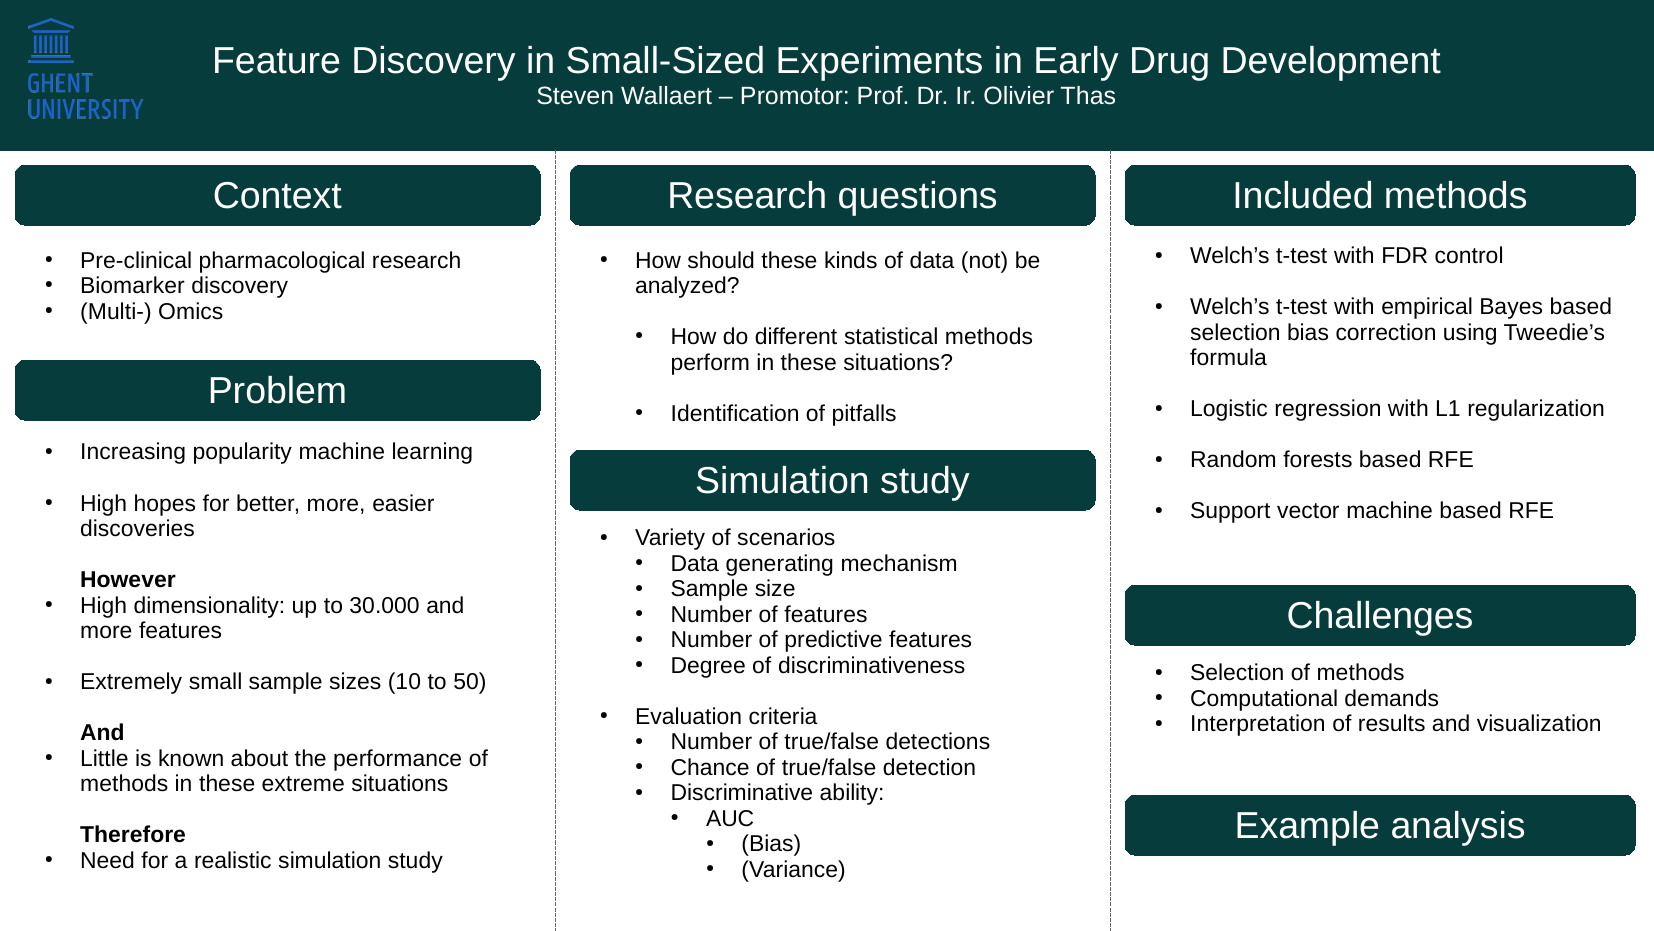

Feature Discovery in Small-Sized Experiments in Early Drug Development
Steven Wallaert – Promotor: Prof. Dr. Ir. Olivier Thas
Context
Included methods
Research questions
Welch’s t-test with FDR control
Welch’s t-test with empirical Bayes based selection bias correction using Tweedie’s formula
Logistic regression with L1 regularization
Random forests based RFE
Support vector machine based RFE
Pre-clinical pharmacological research
Biomarker discovery
(Multi-) Omics
How should these kinds of data (not) be analyzed?
How do different statistical methods perform in these situations?
Identification of pitfalls
Problem
Increasing popularity machine learning
High hopes for better, more, easier discoveries
However
High dimensionality: up to 30.000 and more features
Extremely small sample sizes (10 to 50)
And
Little is known about the performance of methods in these extreme situations
Therefore
Need for a realistic simulation study
Simulation study
Variety of scenarios
Data generating mechanism
Sample size
Number of features
Number of predictive features
Degree of discriminativeness
Evaluation criteria
Number of true/false detections
Chance of true/false detection
Discriminative ability:
AUC
(Bias)
(Variance)
Challenges
Selection of methods
Computational demands
Interpretation of results and visualization
Example analysis